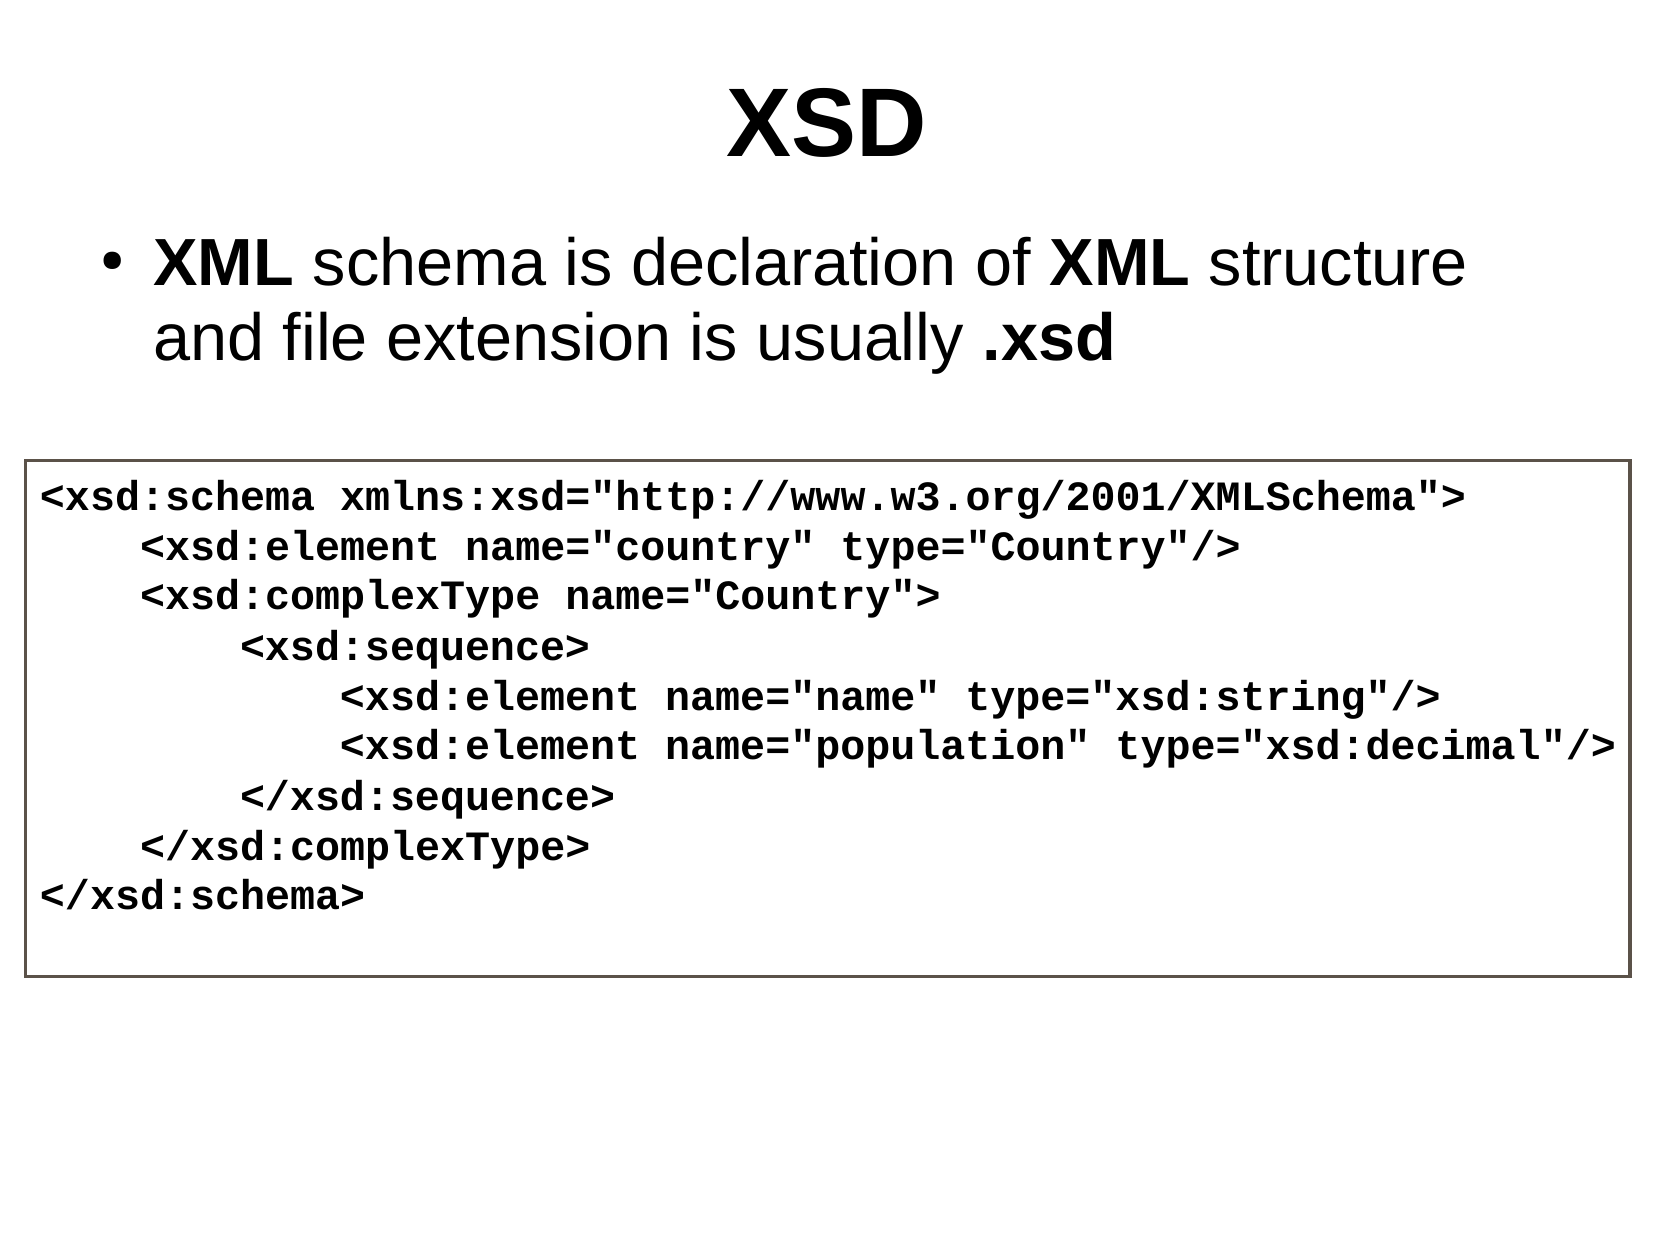

# XSD
XML schema is declaration of XML structure and file extension is usually .xsd
<xsd:schema xmlns:xsd="http://www.w3.org/2001/XMLSchema">
 <xsd:element name="country" type="Country"/>
 <xsd:complexType name="Country">
 <xsd:sequence>
 <xsd:element name="name" type="xsd:string"/>
 <xsd:element name="population" type="xsd:decimal"/>
 </xsd:sequence>
 </xsd:complexType>
</xsd:schema>